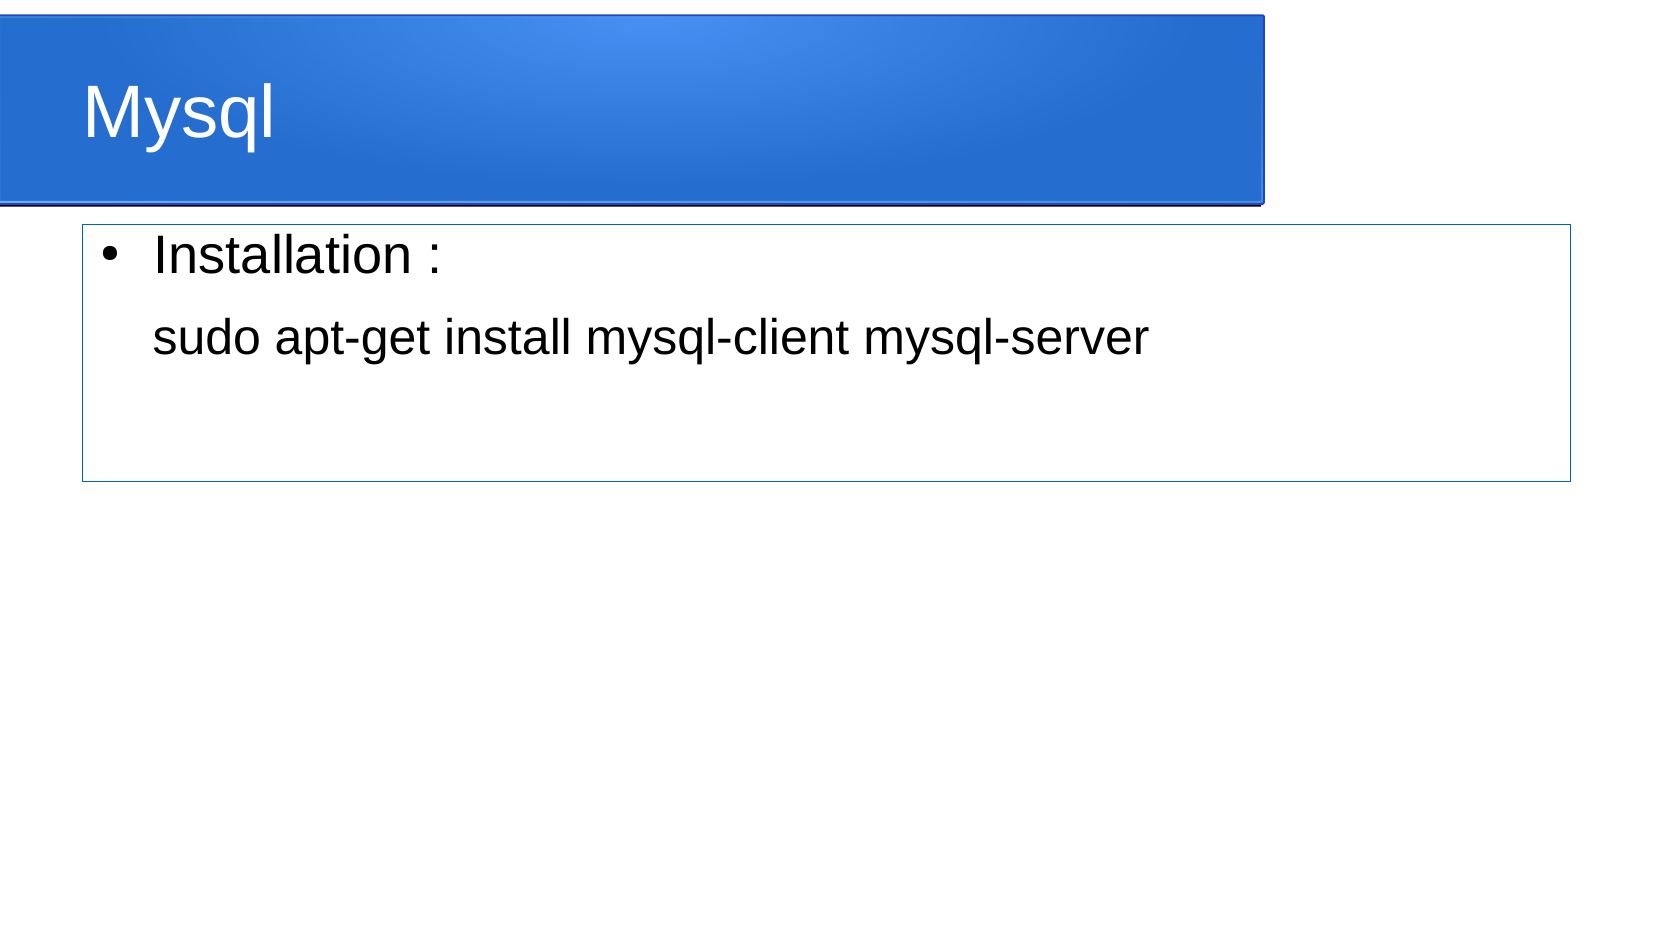

# Mysql
Installation :
 sudo apt-get install mysql-client mysql-server